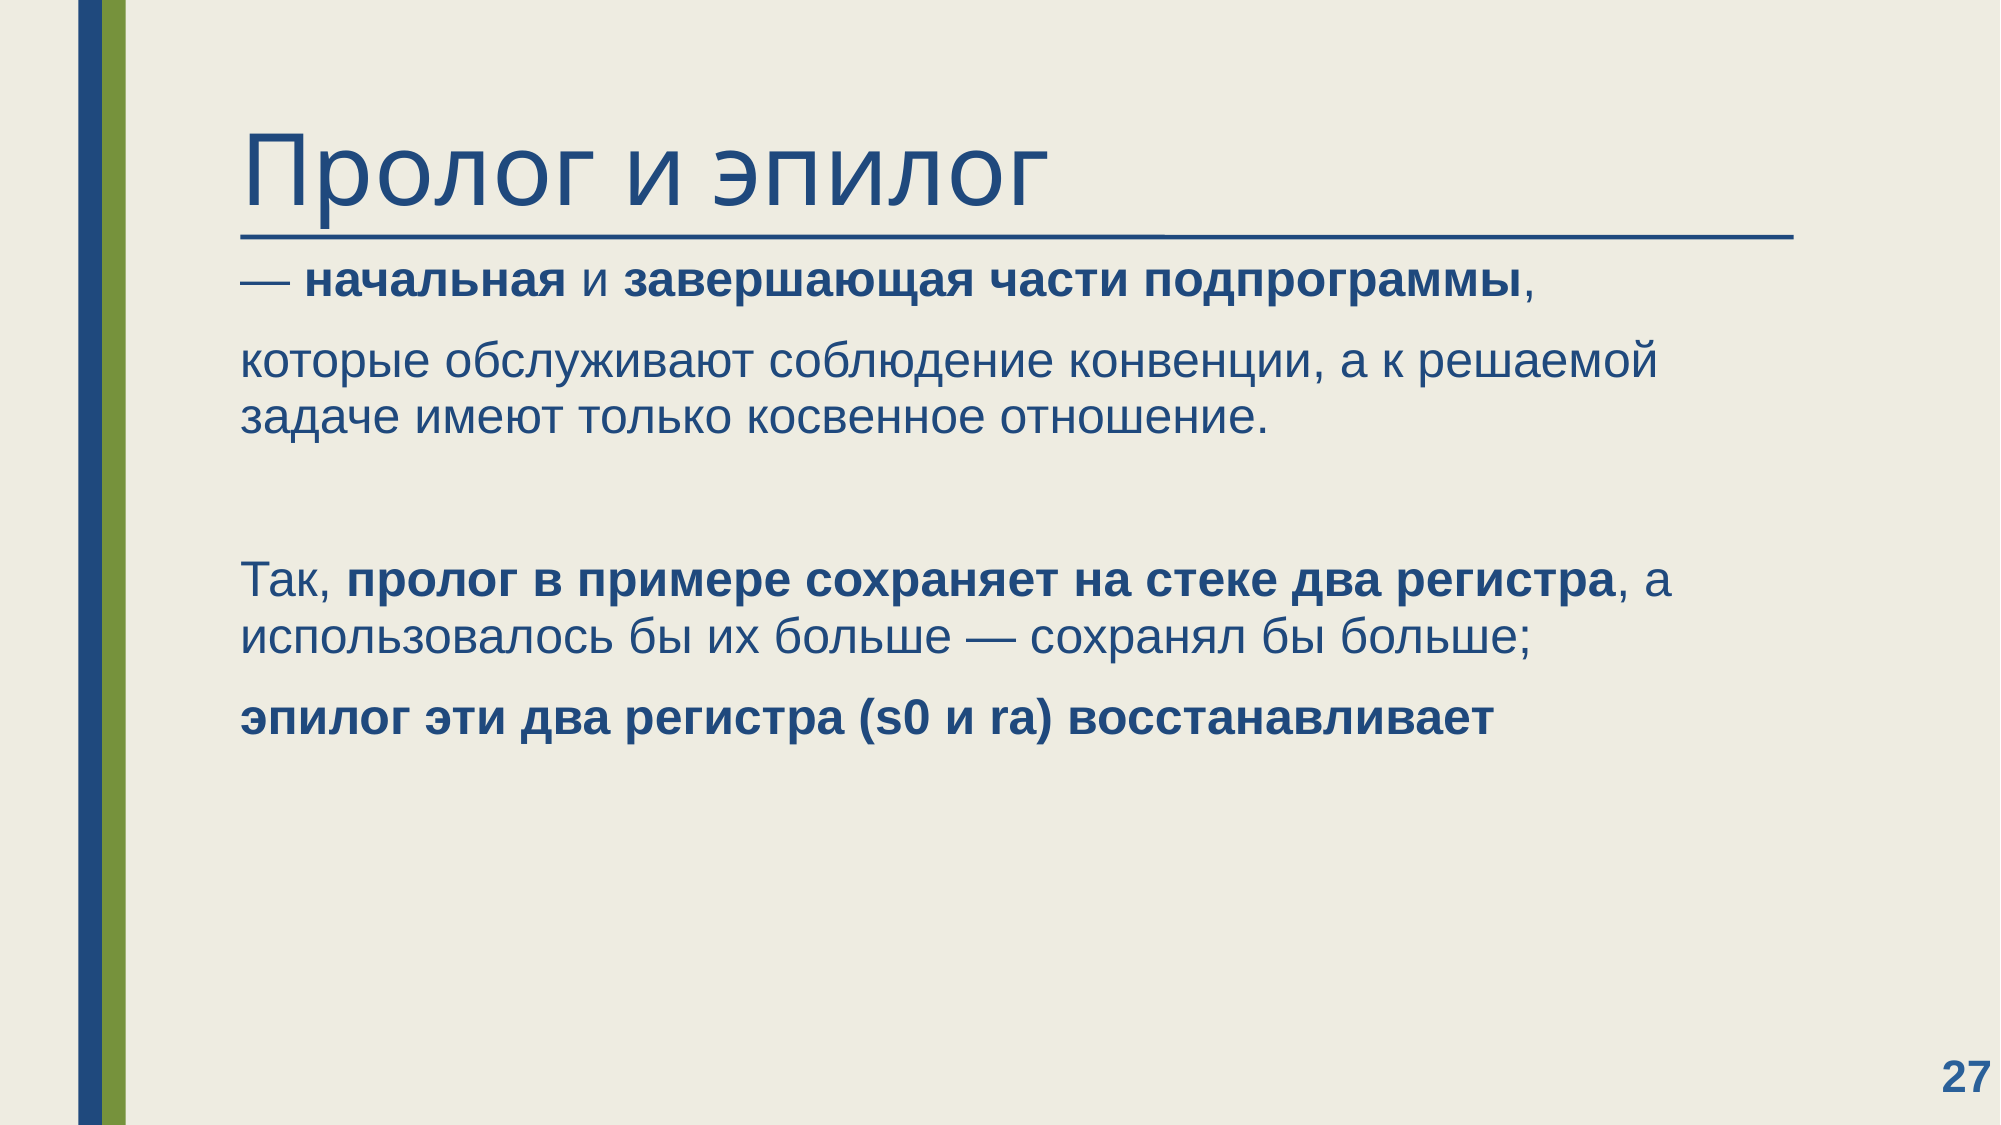

# Пролог и эпилог
— начальная и завершающая части подпрограммы,
которые обслуживают соблюдение конвенции, а к решаемой задаче имеют только косвенное отношение.
Так, пролог в примере сохраняет на стеке два регистра, а использовалось бы их больше — сохранял бы больше;
эпилог эти два регистра (s0 и ra) восстанавливает